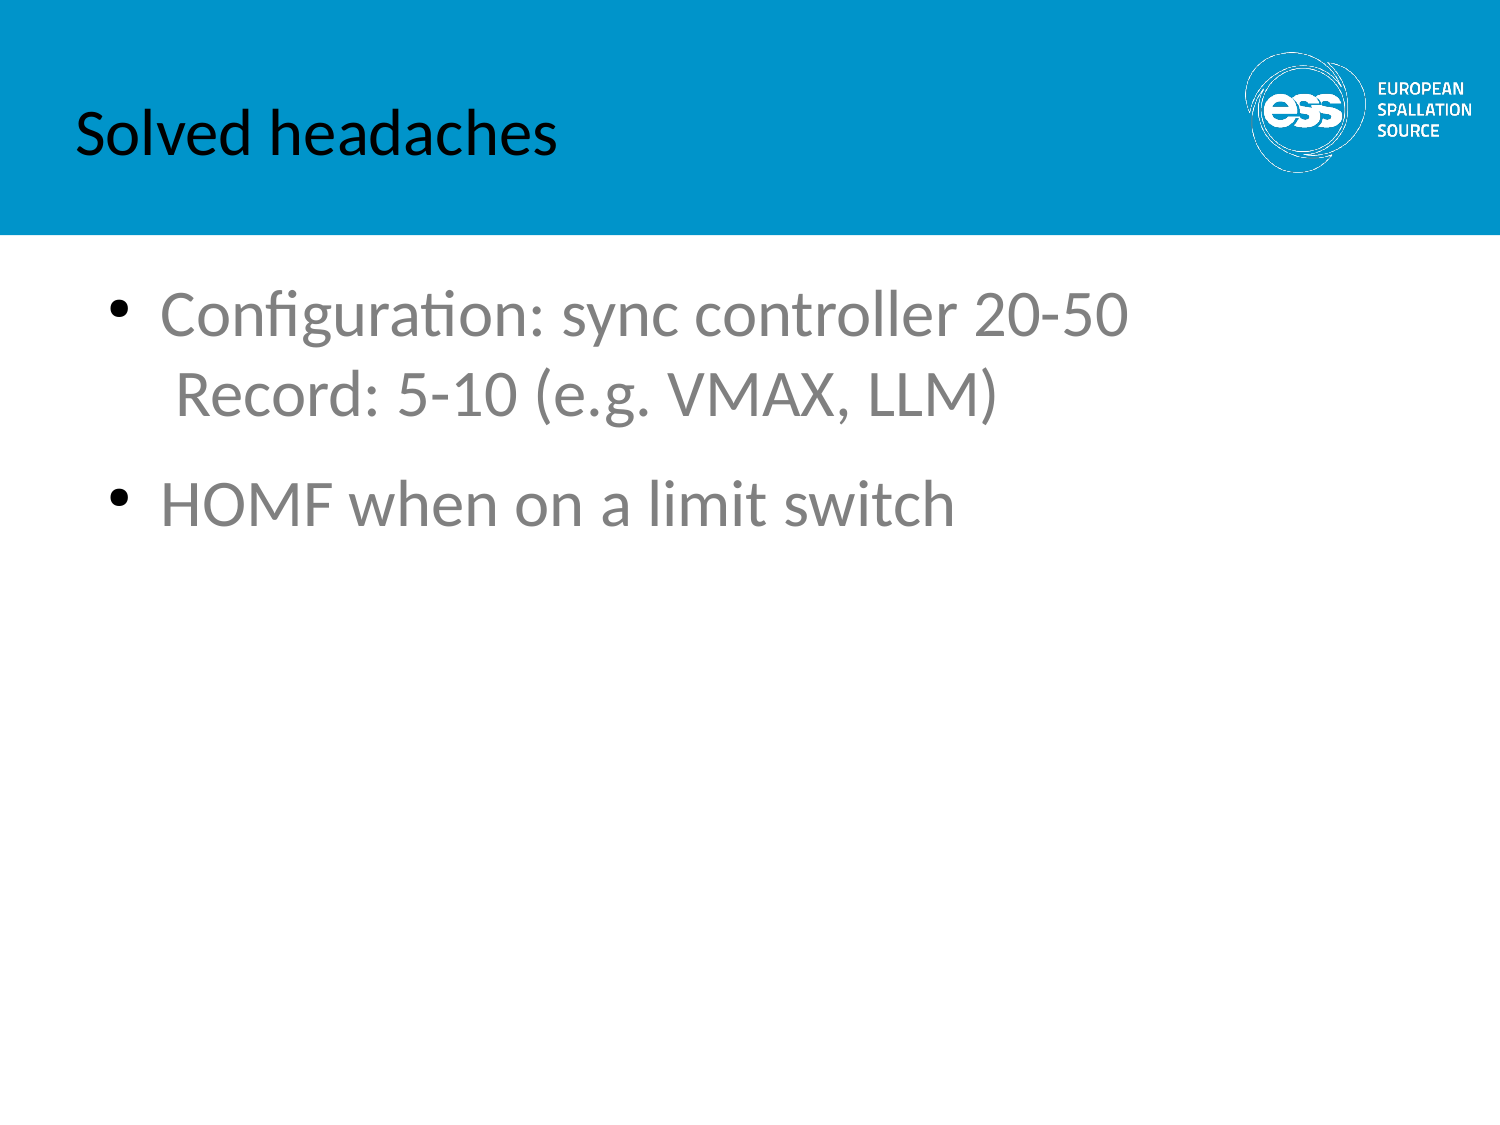

# Solved headaches
Configuration: sync controller 20-50
 Record: 5-10 (e.g. VMAX, LLM)
HOMF when on a limit switch